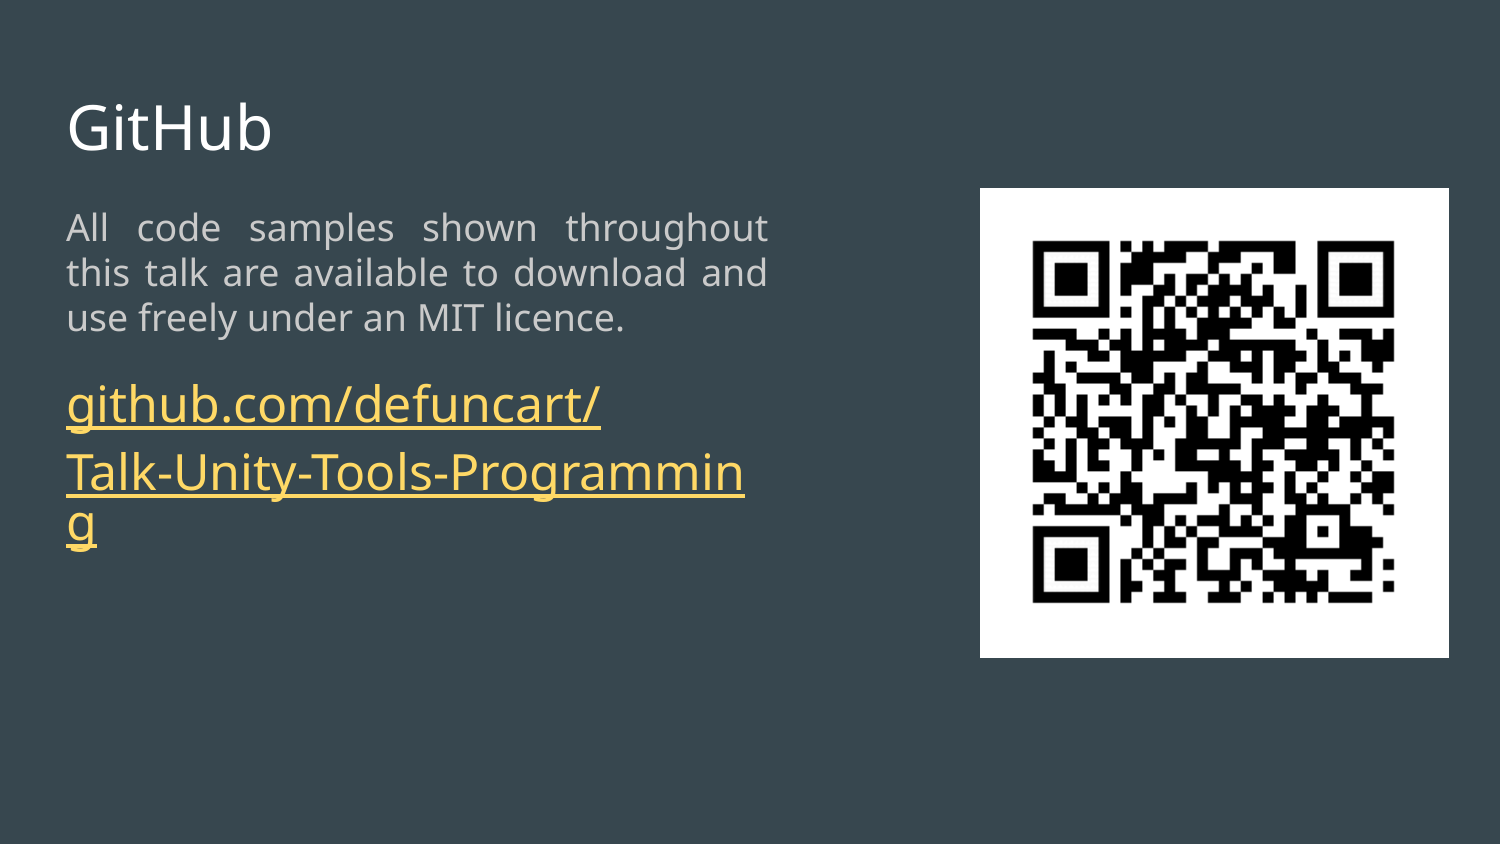

# GitHub
All code samples shown throughout this talk are available to download and use freely under an MIT licence.
github.com/defuncart/Talk-Unity-Tools-Programming